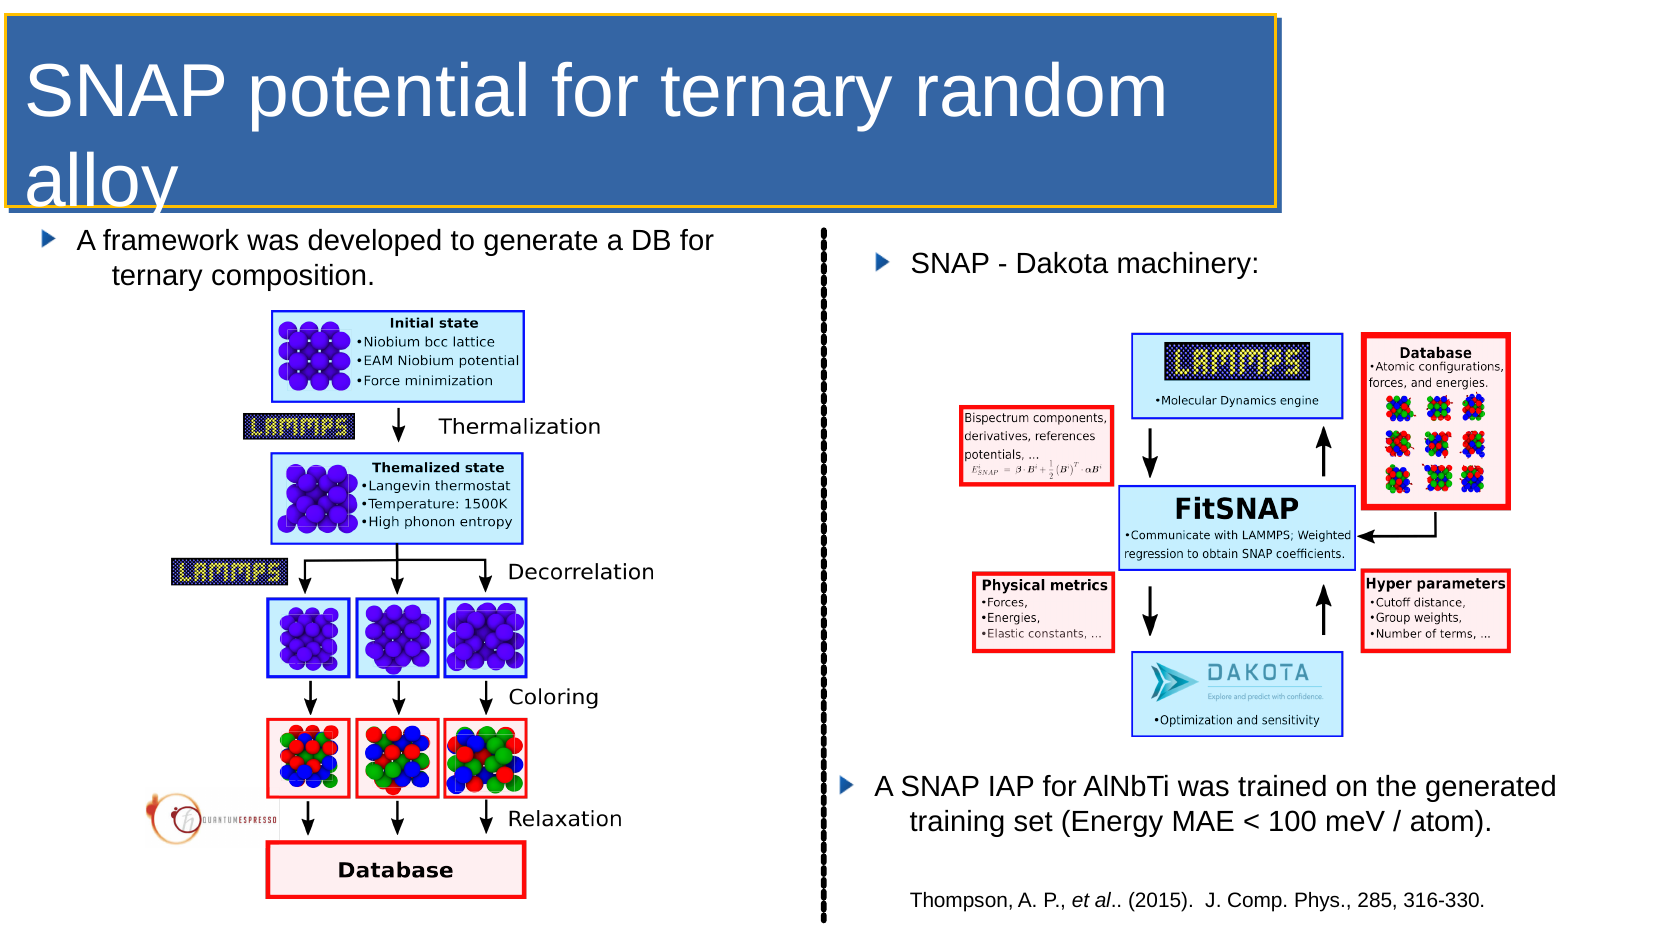

SNAP potential for ternary random alloy
A framework was developed to generate a DB for ternary composition.
SNAP - Dakota machinery:
A SNAP IAP for AlNbTi was trained on the generated training set (Energy MAE < 100 meV / atom).
Thompson, A. P., et al.. (2015). J. Comp. Phys., 285, 316-330.